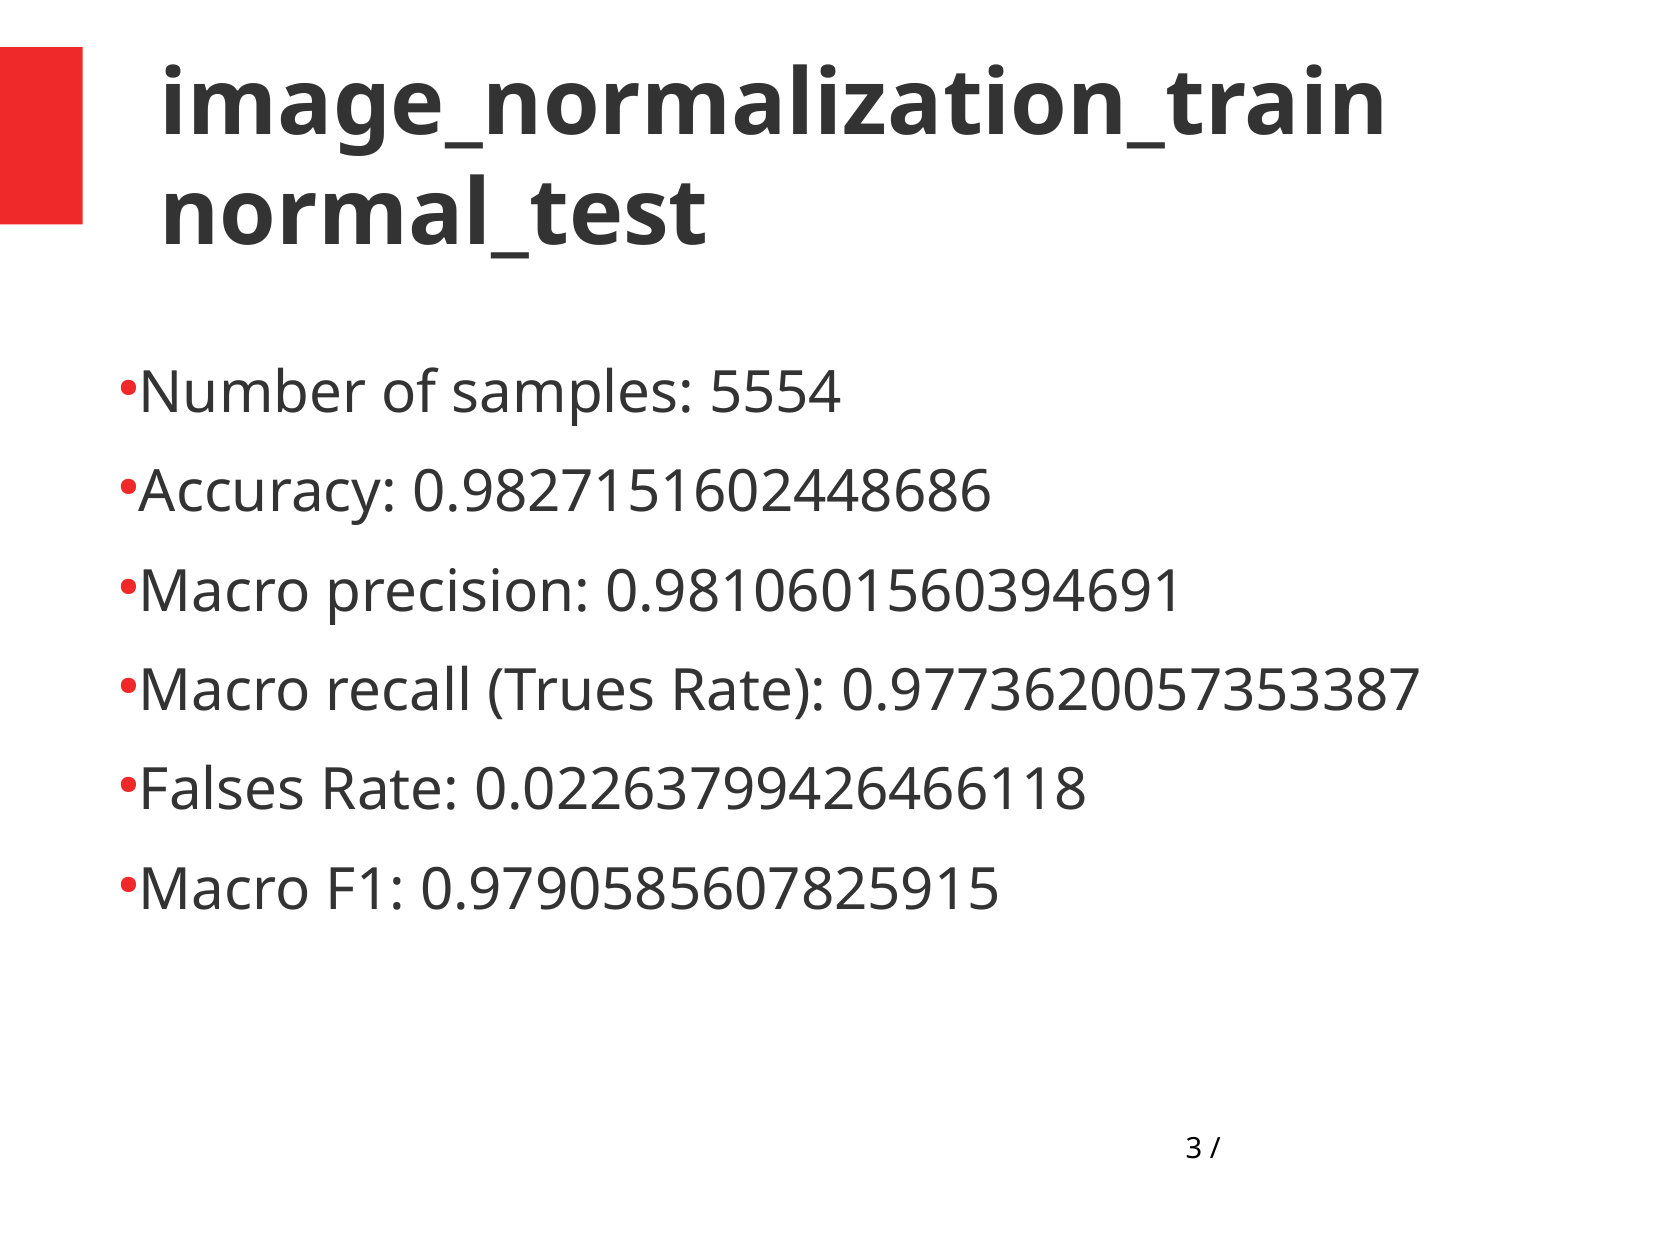

# image_normalization_train normal_test
Number of samples: 5554
Accuracy: 0.9827151602448686
Macro precision: 0.9810601560394691
Macro recall (Trues Rate): 0.9773620057353387
Falses Rate: 0.02263799426466118
Macro F1: 0.9790585607825915
1 /